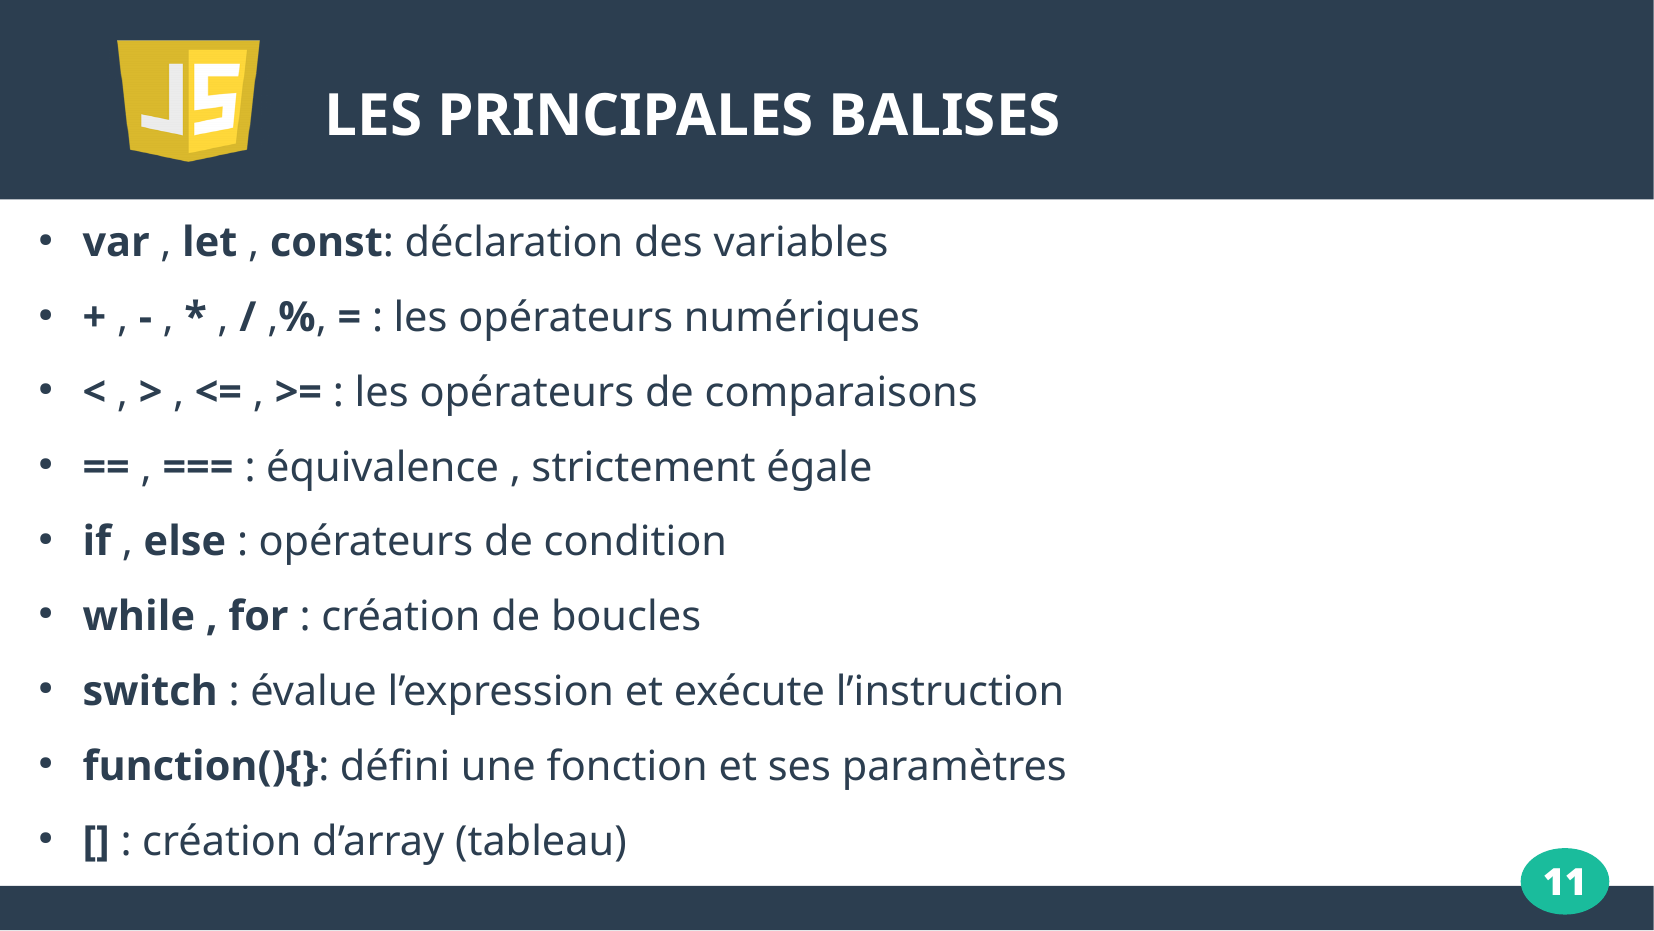

LES PRINCIPALES BALISES
# var , let , const: déclaration des variables
+ , - , * , / ,%, = : les opérateurs numériques
< , > , <= , >= : les opérateurs de comparaisons
== , === : équivalence , strictement égale
if , else : opérateurs de condition
while , for : création de boucles
switch : évalue l’expression et exécute l’instruction
function(){}: défini une fonction et ses paramètres
[] : création d’array (tableau)
11